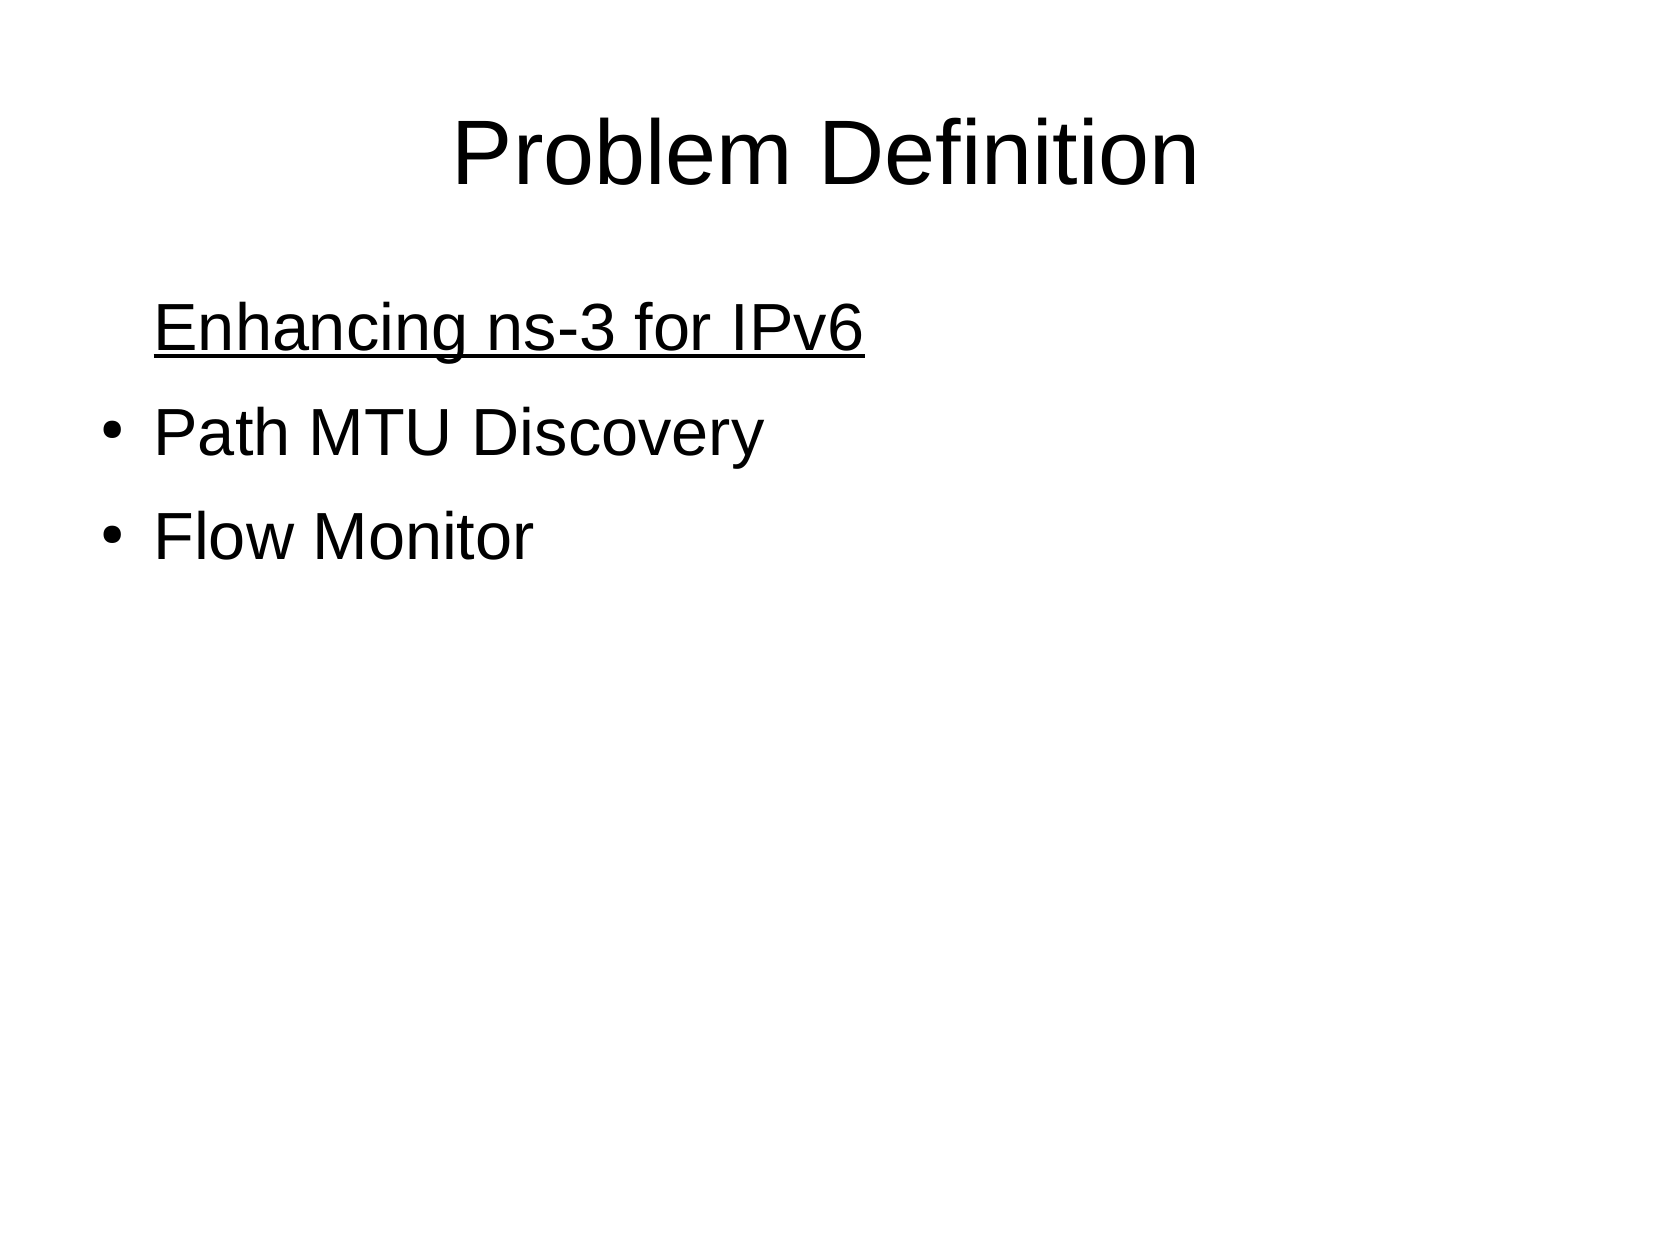

# Problem Definition
Enhancing ns-3 for IPv6
Path MTU Discovery
Flow Monitor